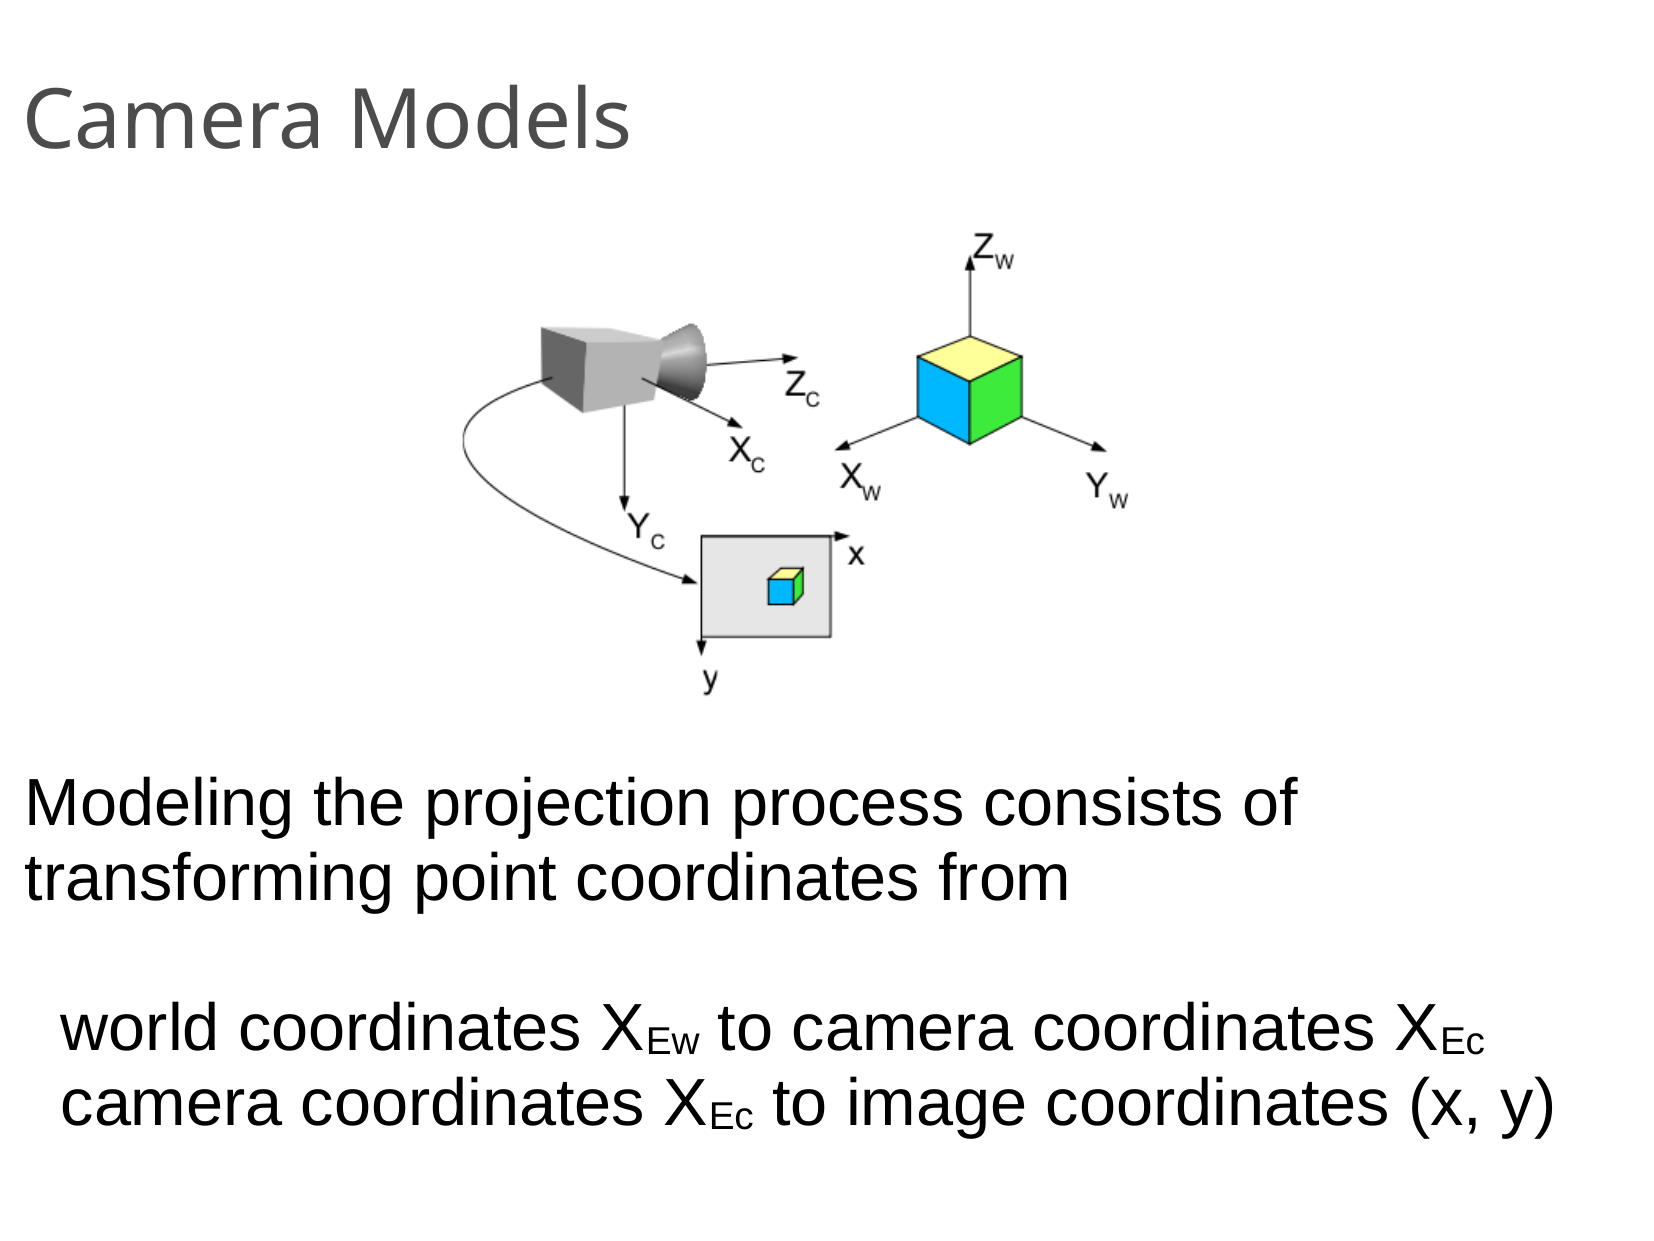

# Camera Models
Modeling the projection process consists of transforming point coordinates from
world coordinates XEw to camera coordinates XEc
camera coordinates XEc to image coordinates (x, y)